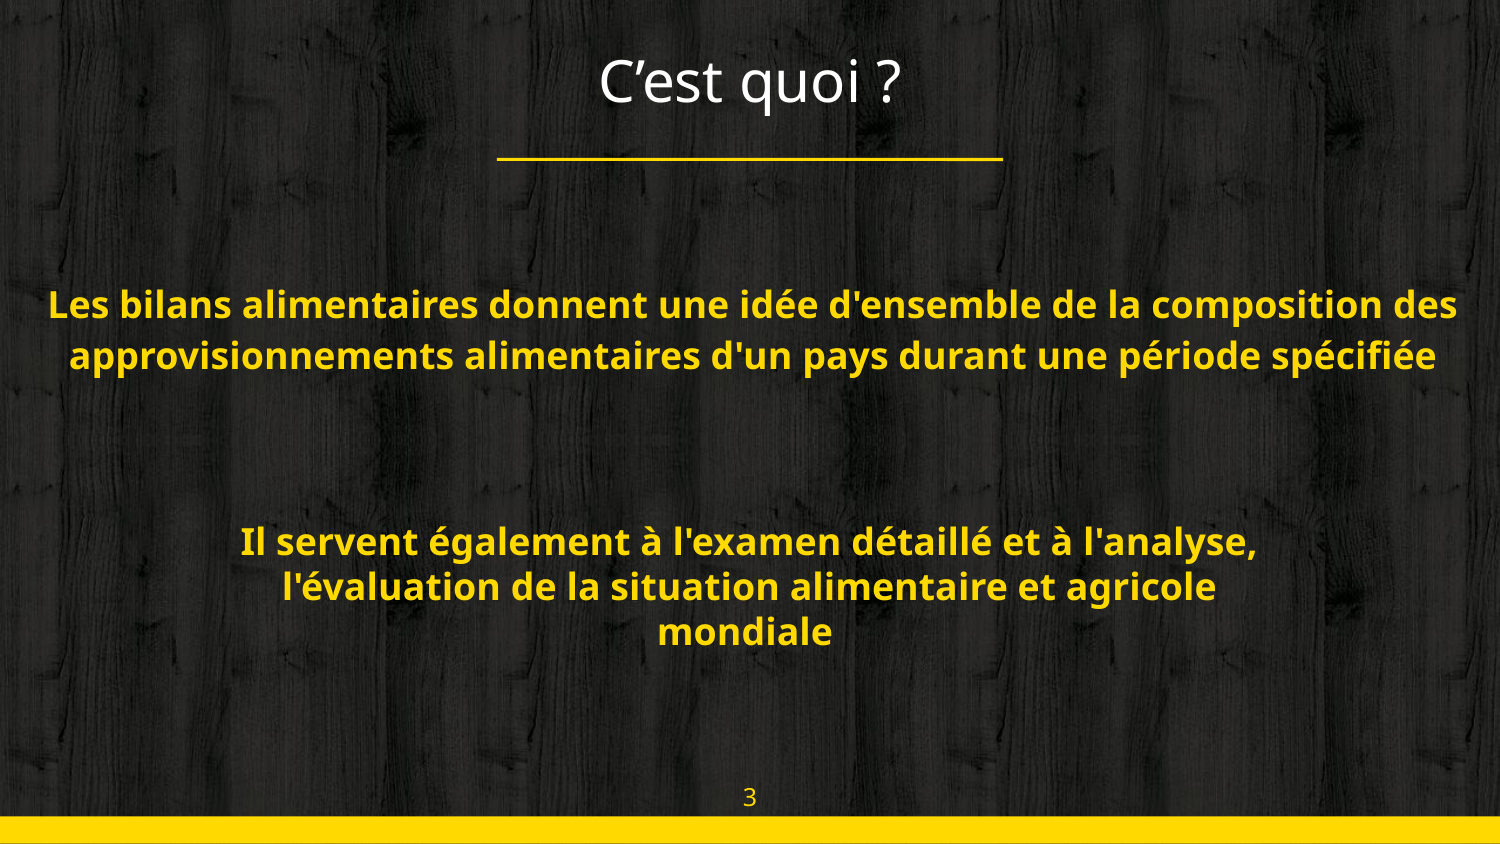

C’est quoi ?
Les bilans alimentaires donnent une idée d'ensemble de la composition des approvisionnements alimentaires d'un pays durant une période spécifiée
Il servent également à l'examen détaillé et à l'analyse, l'évaluation de la situation alimentaire et agricole mondiale